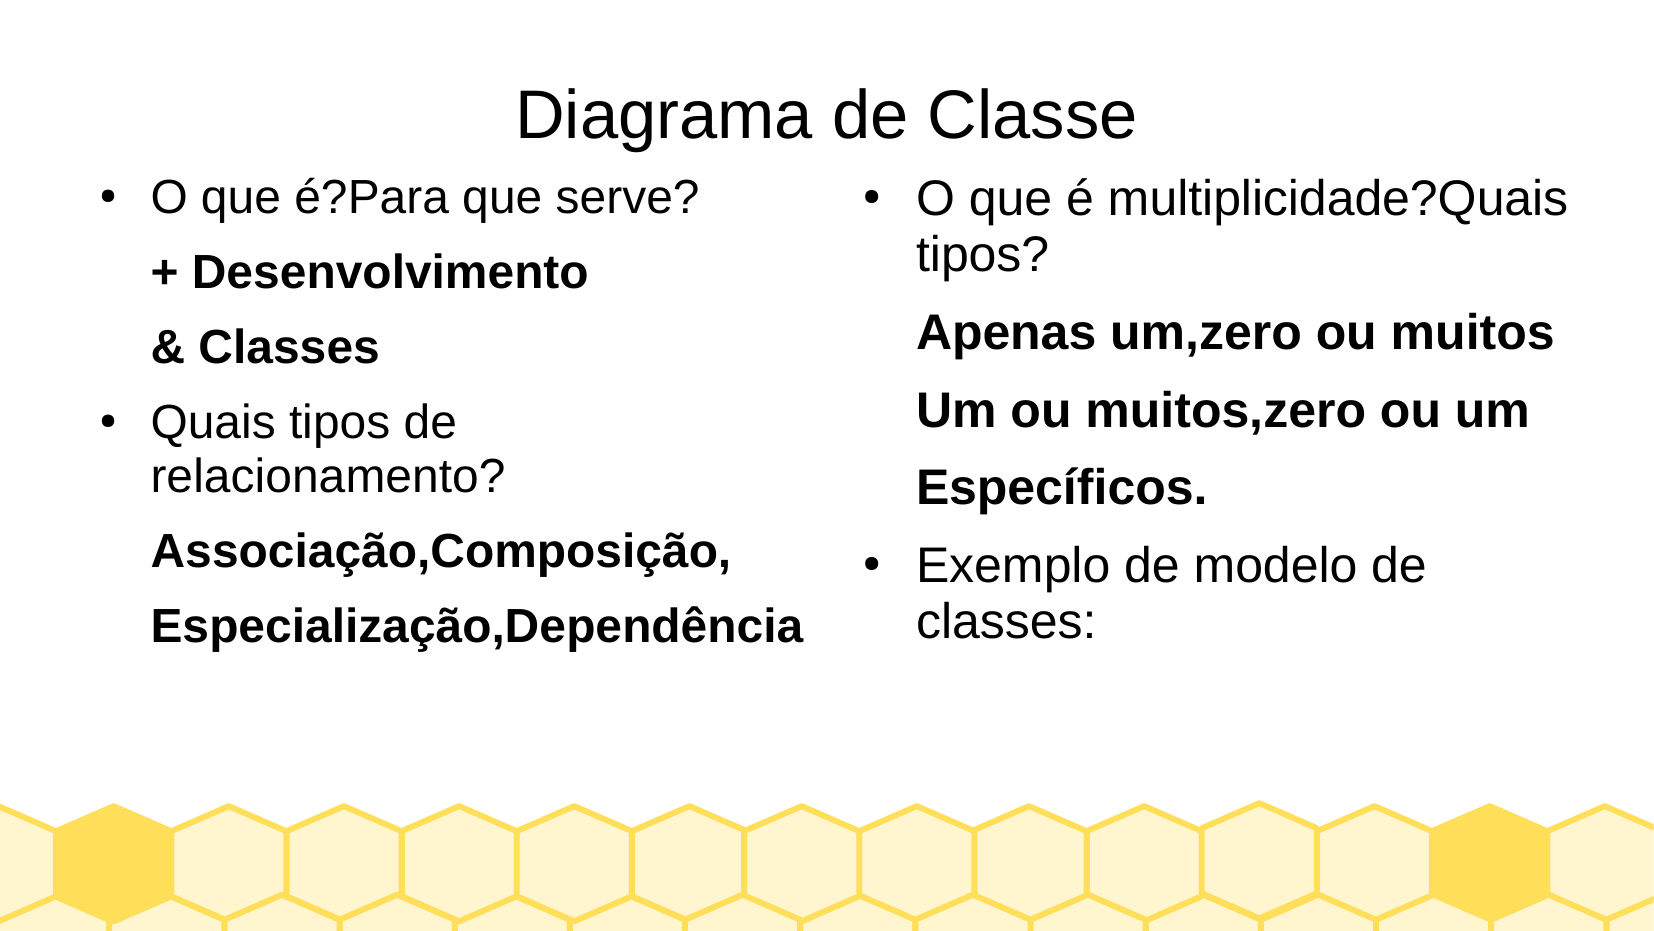

# Diagrama de Classe
O que é?Para que serve?
+ Desenvolvimento
& Classes
Quais tipos de relacionamento?
Associação,Composição,
Especialização,Dependência
O que é multiplicidade?Quais tipos?
Apenas um,zero ou muitos
Um ou muitos,zero ou um
Específicos.
Exemplo de modelo de classes: